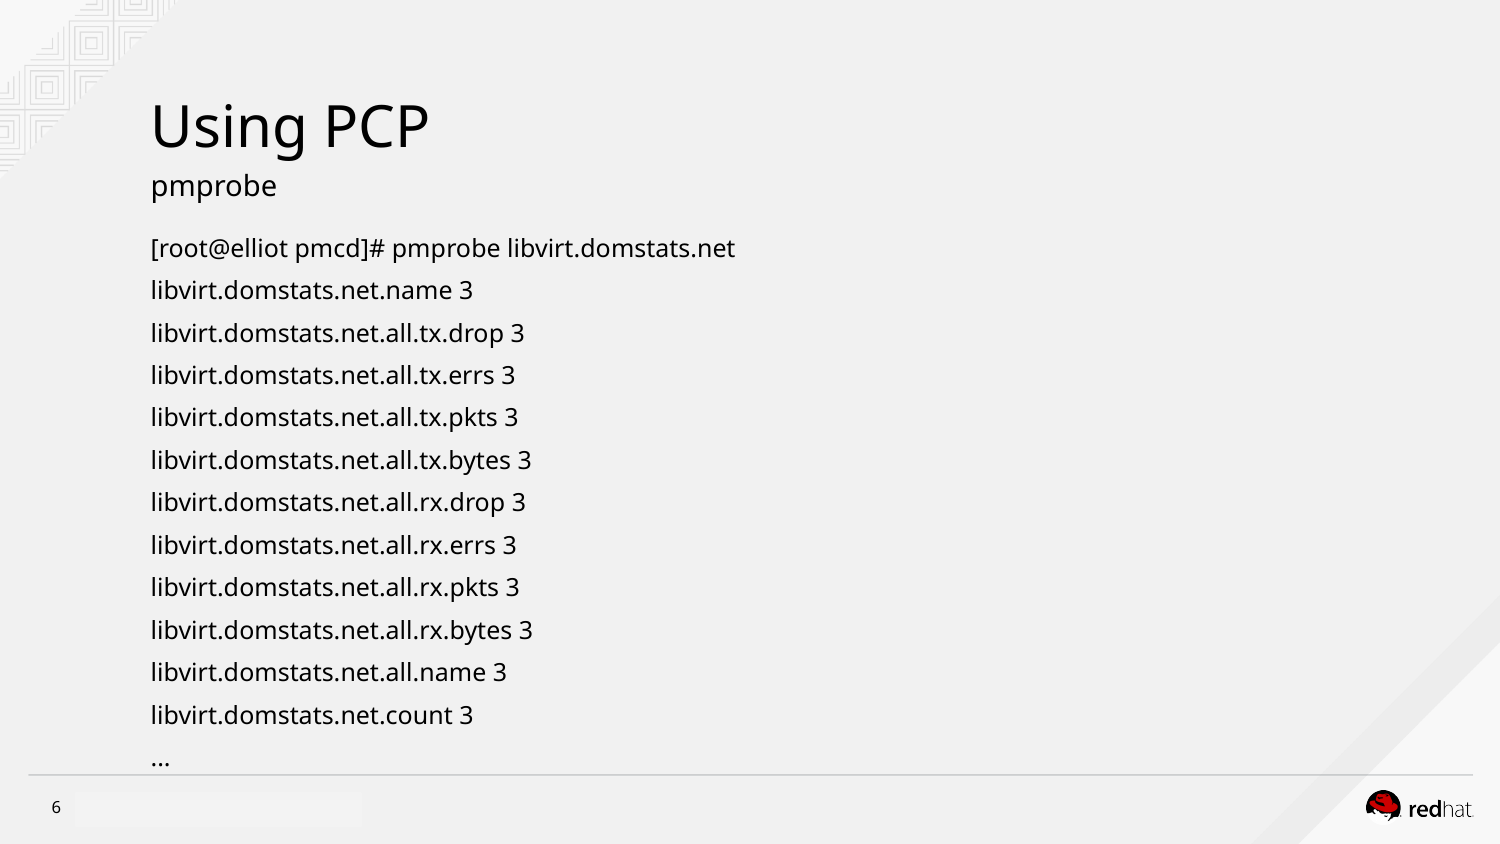

# Using PCP
pmprobe
[root@elliot pmcd]# pmprobe libvirt.domstats.net
libvirt.domstats.net.name 3
libvirt.domstats.net.all.tx.drop 3
libvirt.domstats.net.all.tx.errs 3
libvirt.domstats.net.all.tx.pkts 3
libvirt.domstats.net.all.tx.bytes 3
libvirt.domstats.net.all.rx.drop 3
libvirt.domstats.net.all.rx.errs 3
libvirt.domstats.net.all.rx.pkts 3
libvirt.domstats.net.all.rx.bytes 3
libvirt.domstats.net.all.name 3
libvirt.domstats.net.count 3
...